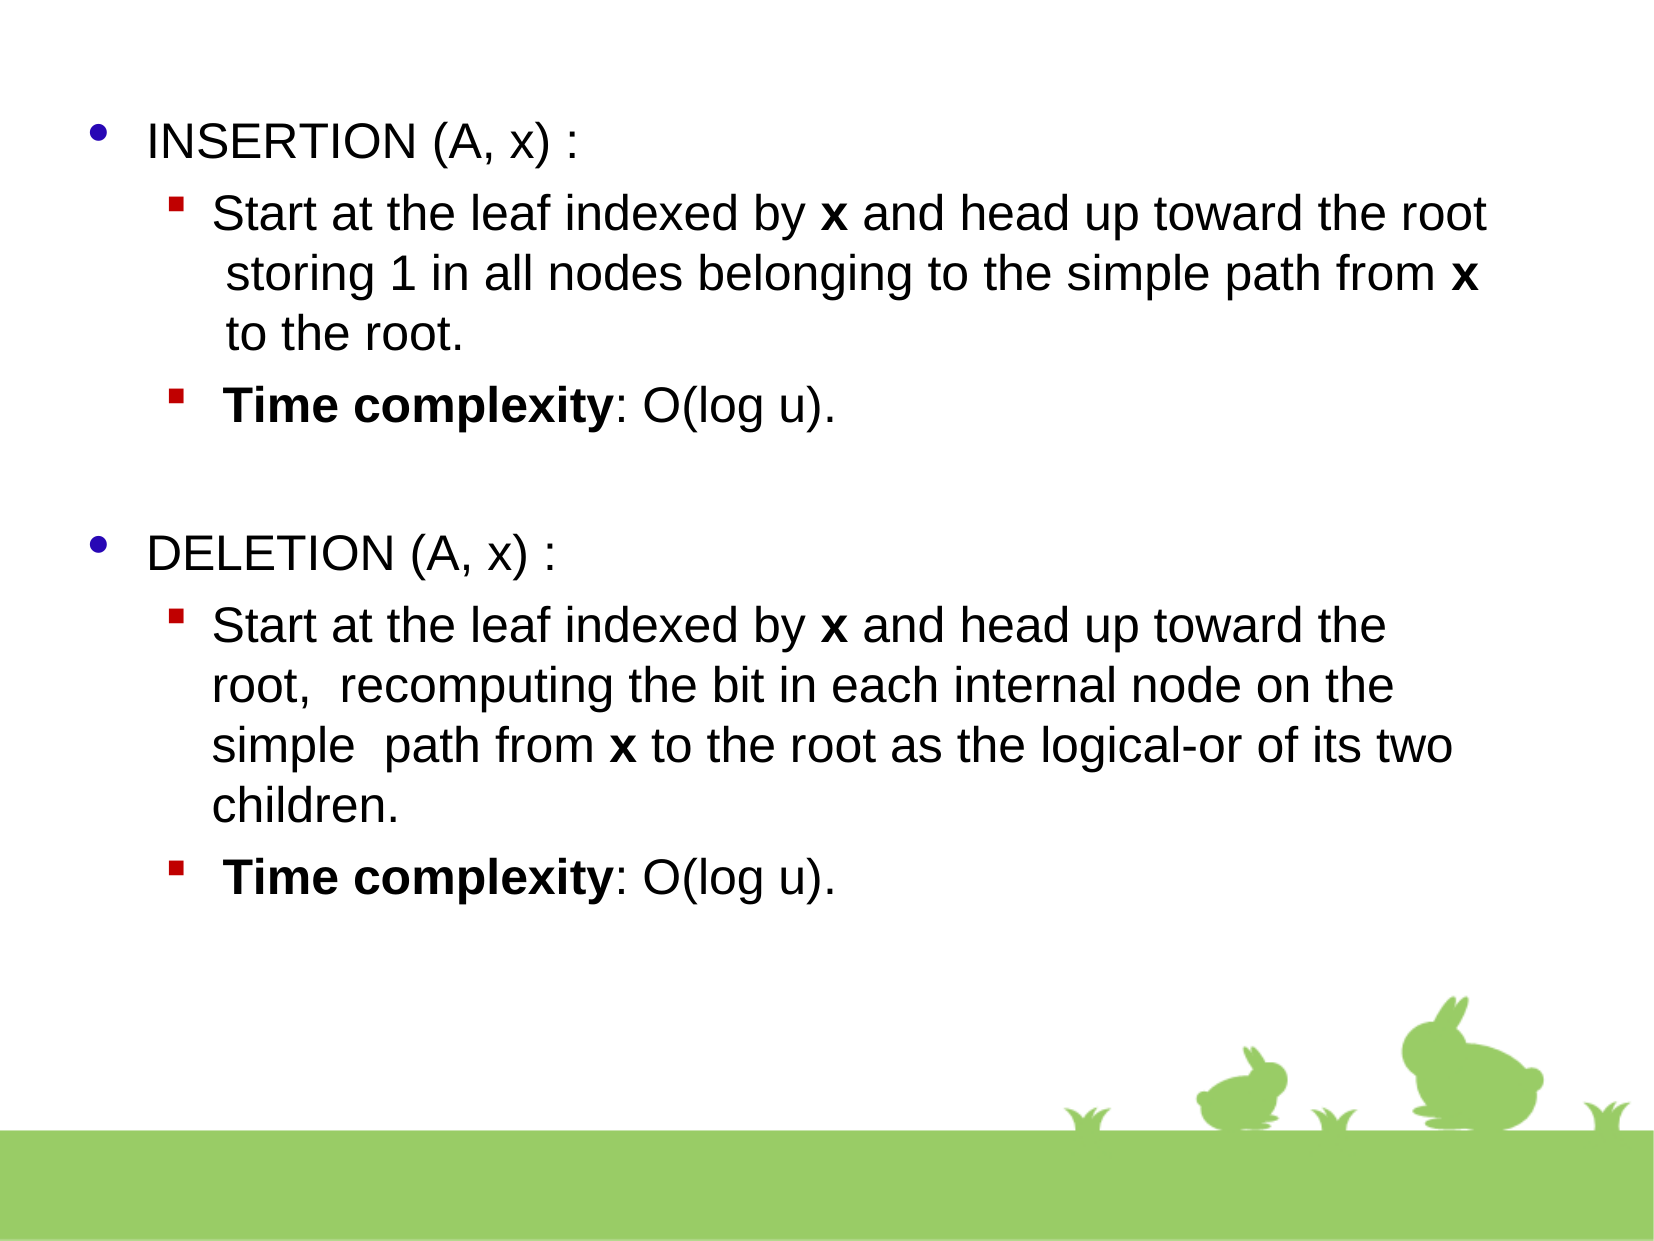

INSERTION (A, x) :
Start at the leaf indexed by x and head up toward the root storing 1 in all nodes belonging to the simple path from x to the root.
Time complexity: O(log u).
DELETION (A, x) :
Start at the leaf indexed by x and head up toward the root, recomputing the bit in each internal node on the simple path from x to the root as the logical-or of its two children.
Time complexity: O(log u).